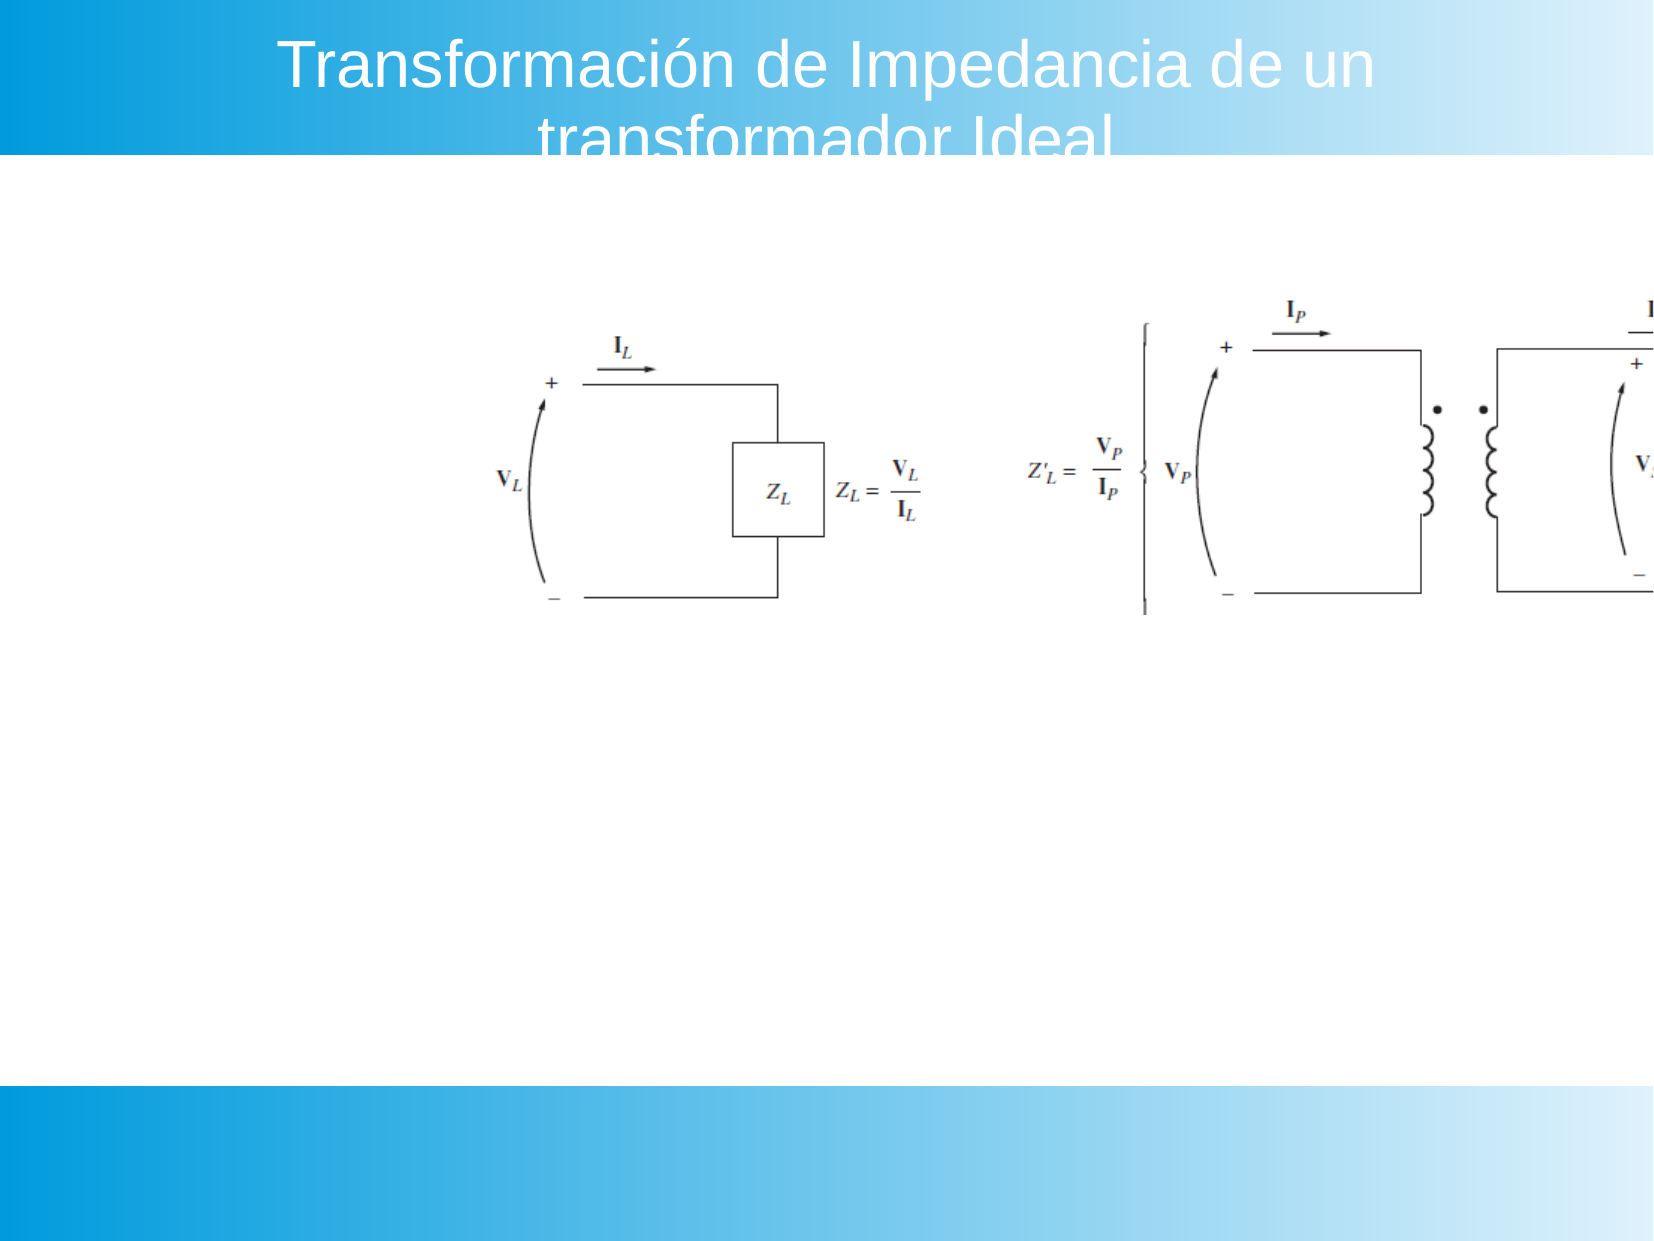

# Transformación de Impedancia de un transformador Ideal